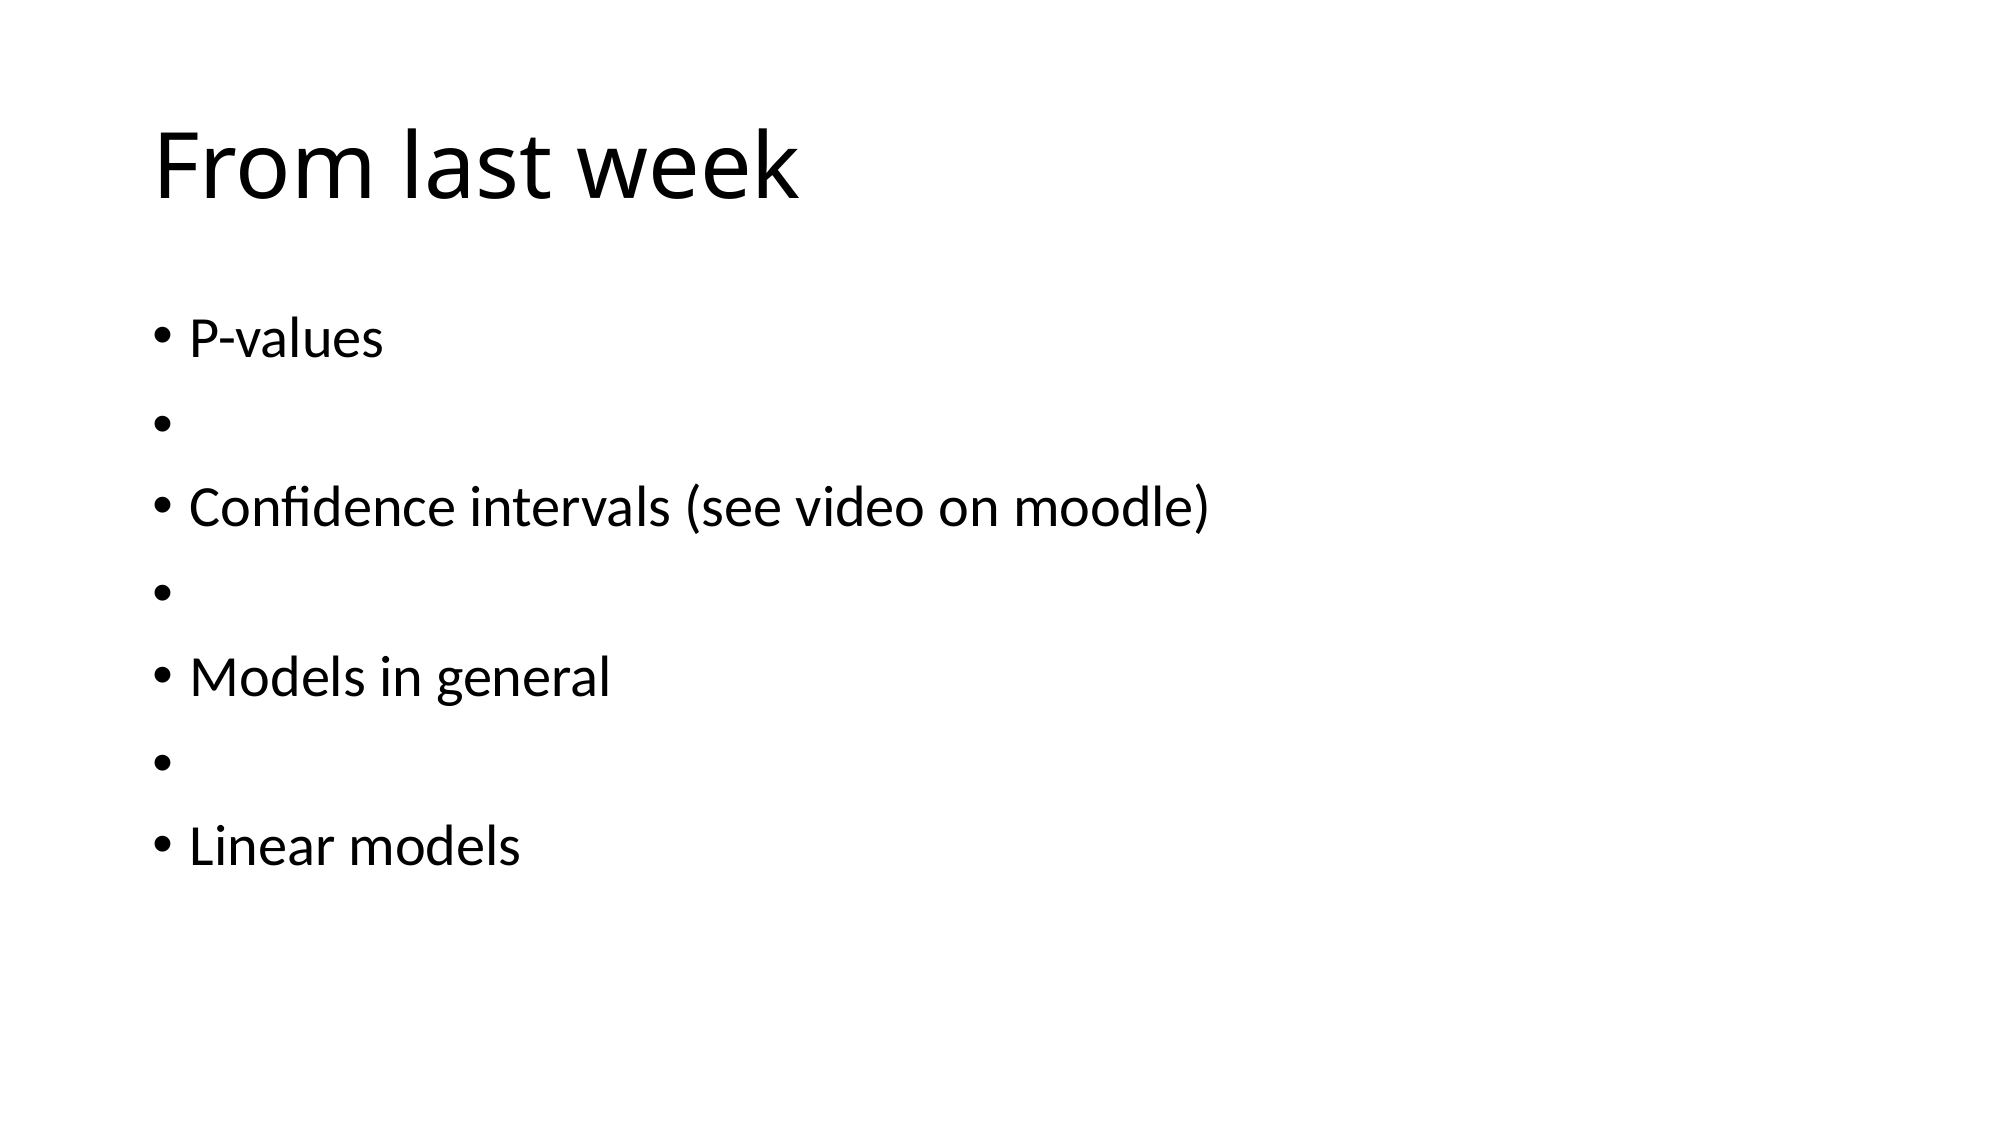

# From last week
P-values
Confidence intervals (see video on moodle)
Models in general
Linear models